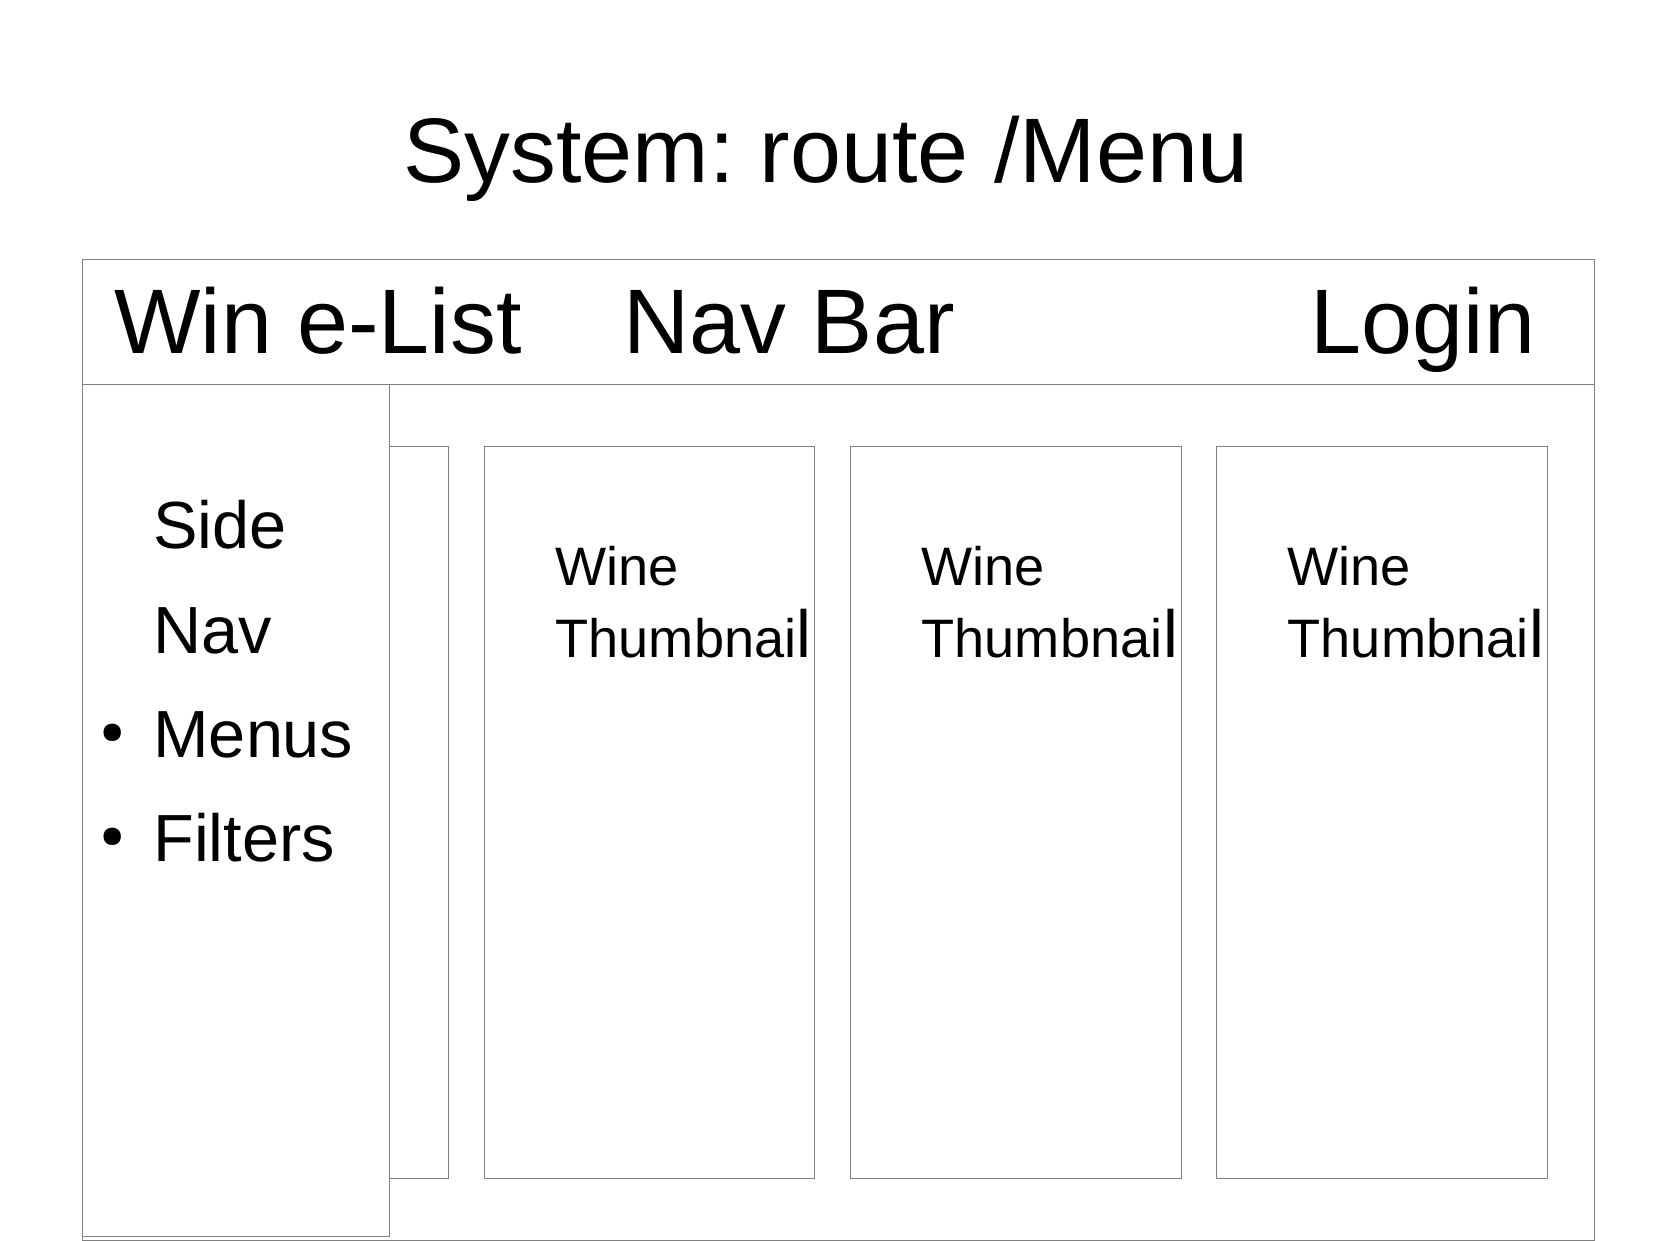

System: route /Menu
# Win e-List Nav Bar Login
Side
Nav
Menus
Filters
Wine Thumbnail
Wine Thumbnail
Wine Thumbnail